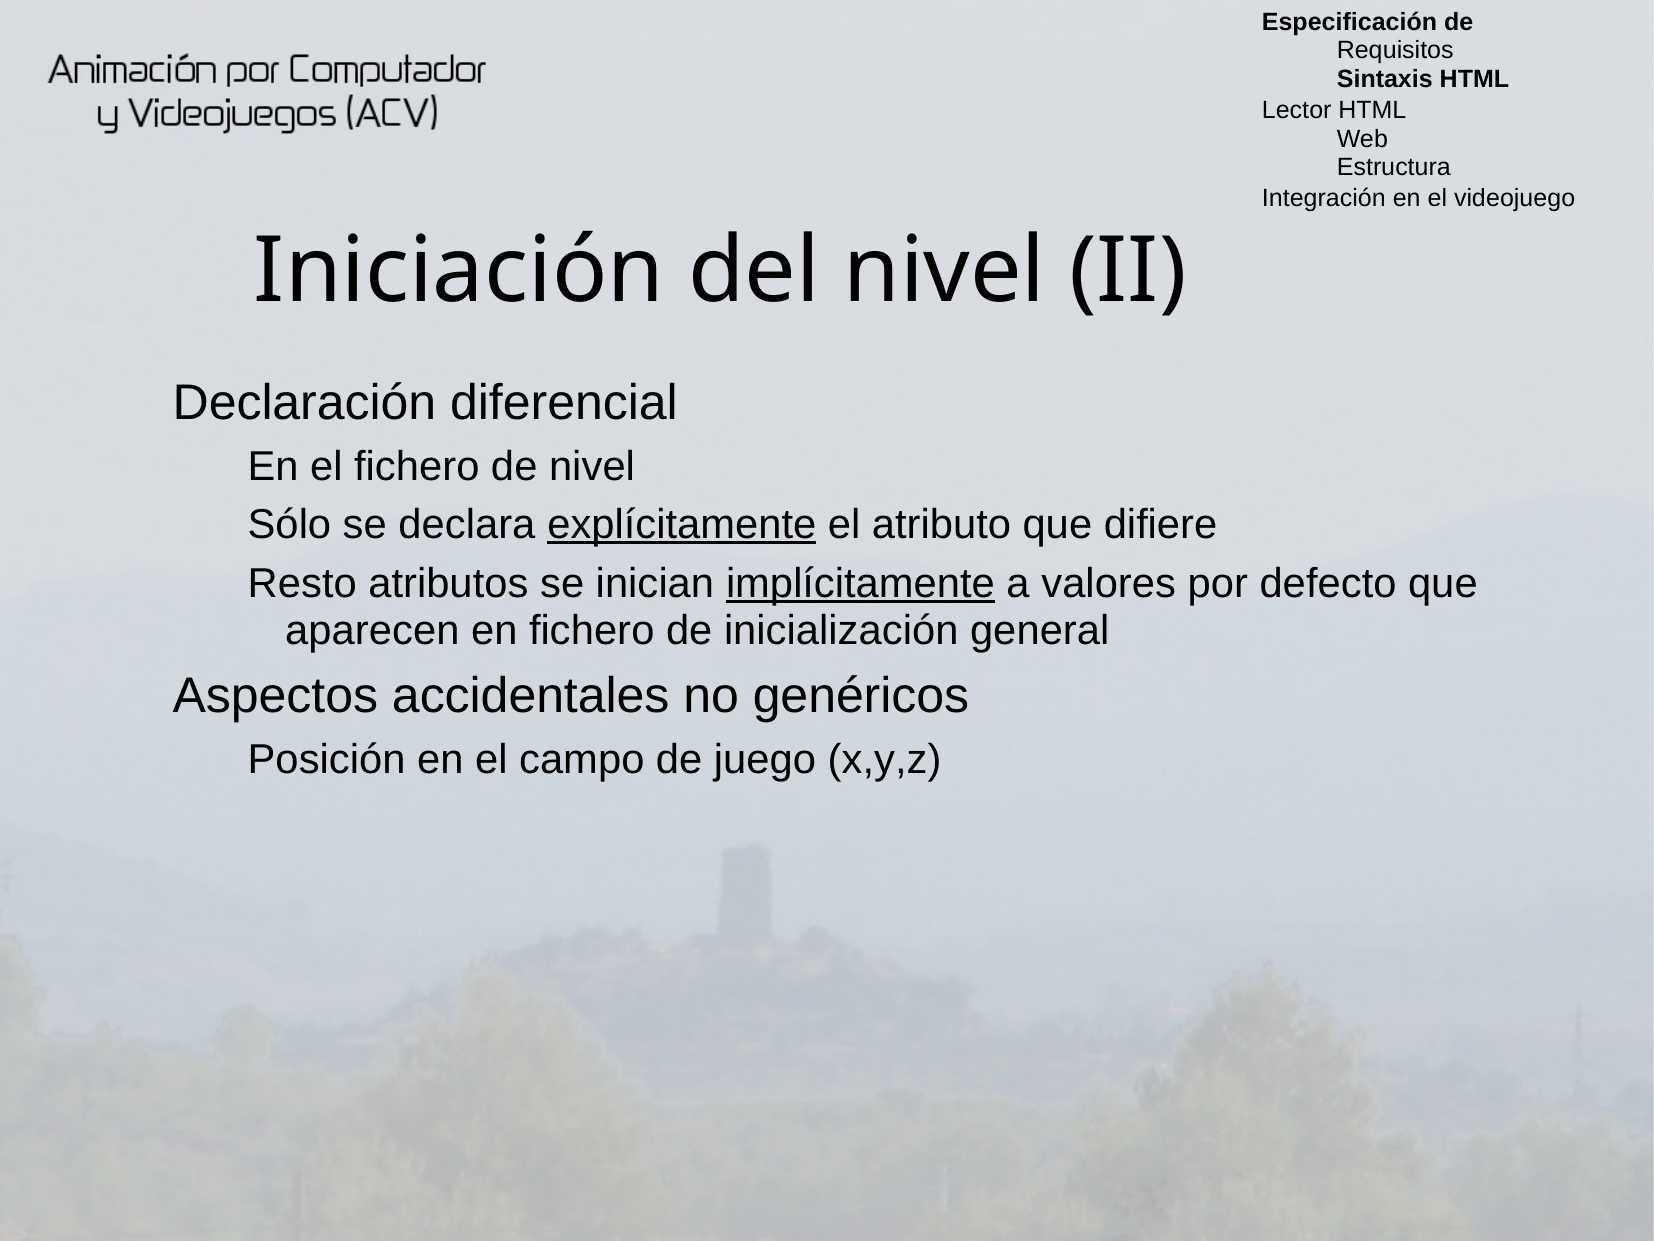

Especificación de
Requisitos
Sintaxis HTML
Lector HTML
Web
Estructura
Integración en el videojuego
Iniciación del nivel (II)
# Declaración diferencial
En el fichero de nivel
Sólo se declara explícitamente el atributo que difiere
Resto atributos se inician implícitamente a valores por defecto que aparecen en fichero de inicialización general
Aspectos accidentales no genéricos
Posición en el campo de juego (x,y,z)